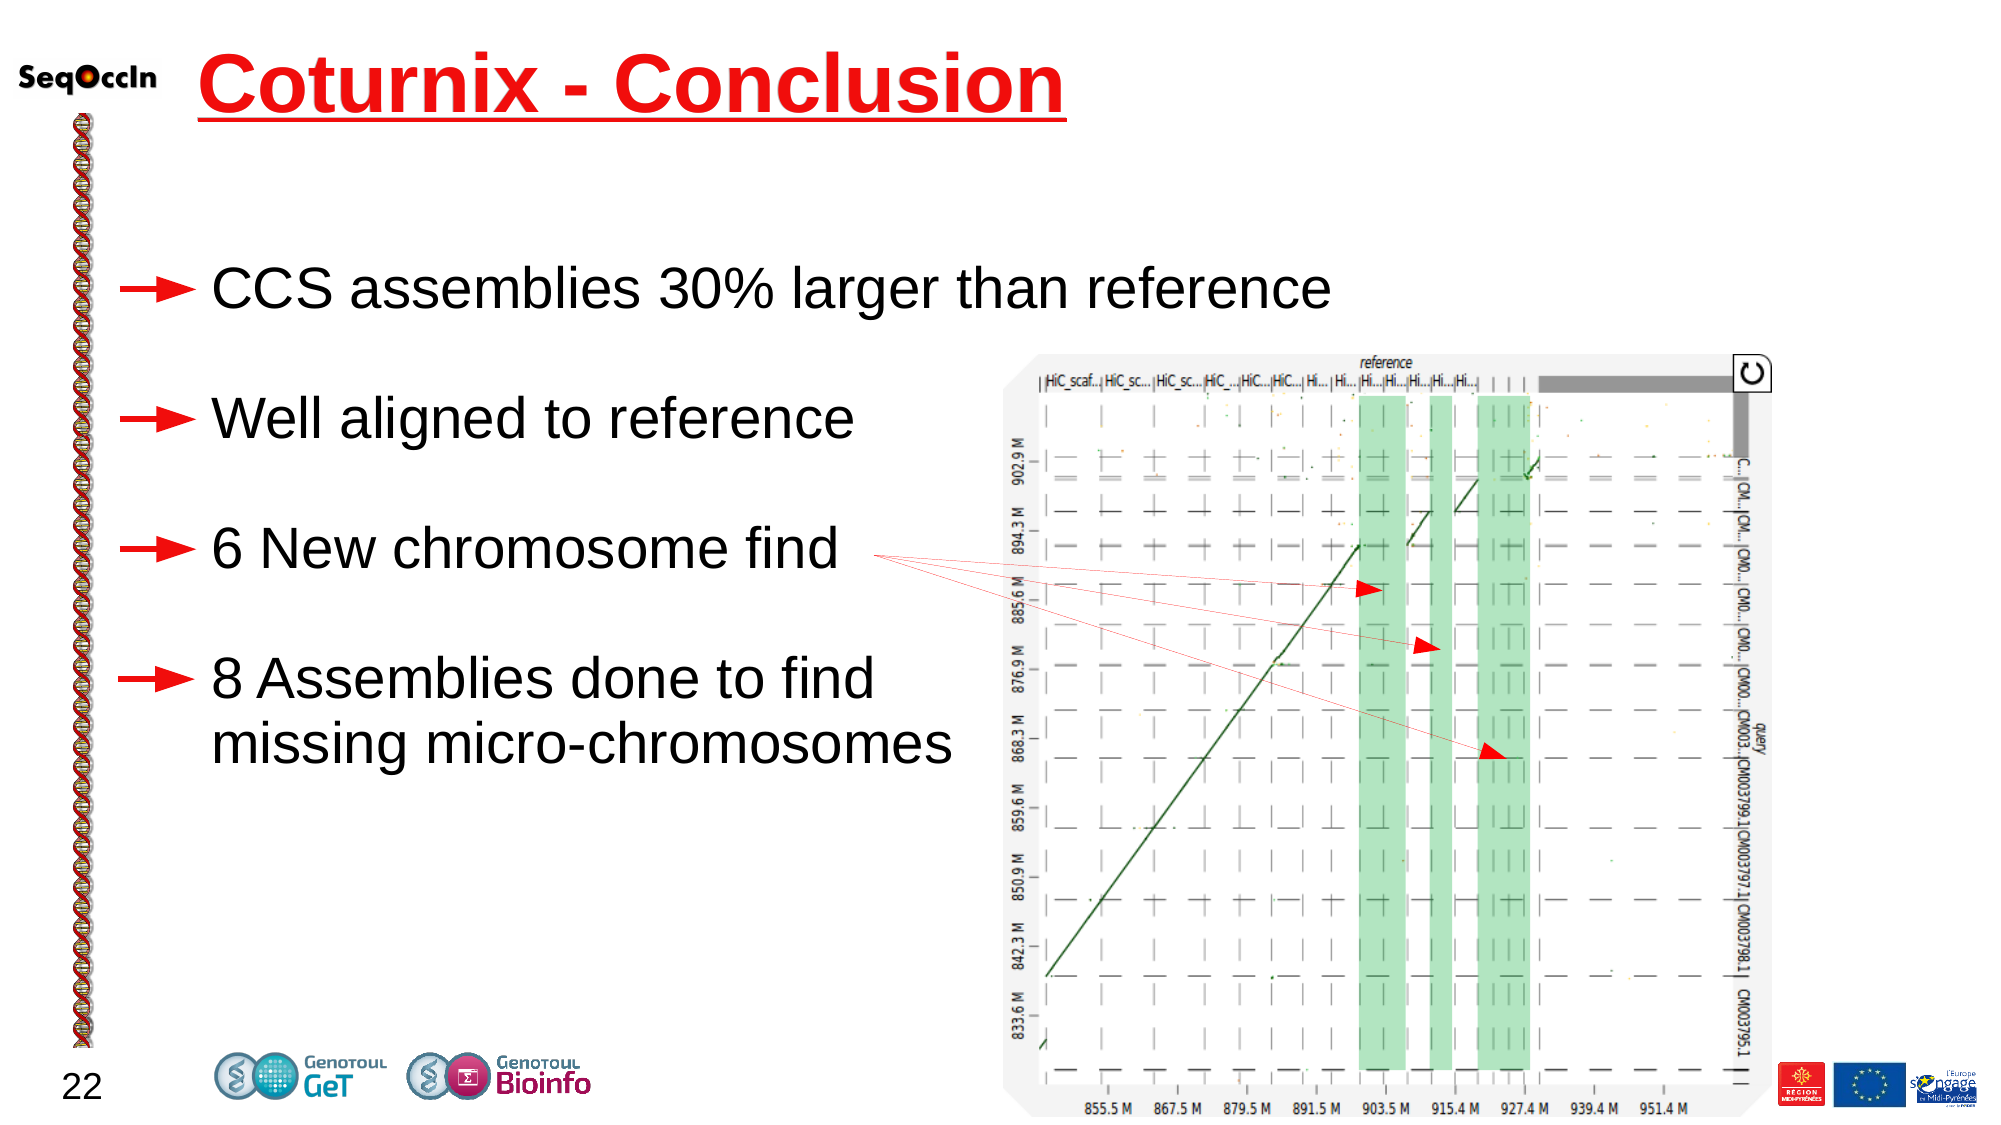

Coturnix - Conclusion
CCS assemblies 30% larger than reference
Well aligned to reference
6 New chromosome find
8 Assemblies done to find
missing micro-chromosomes